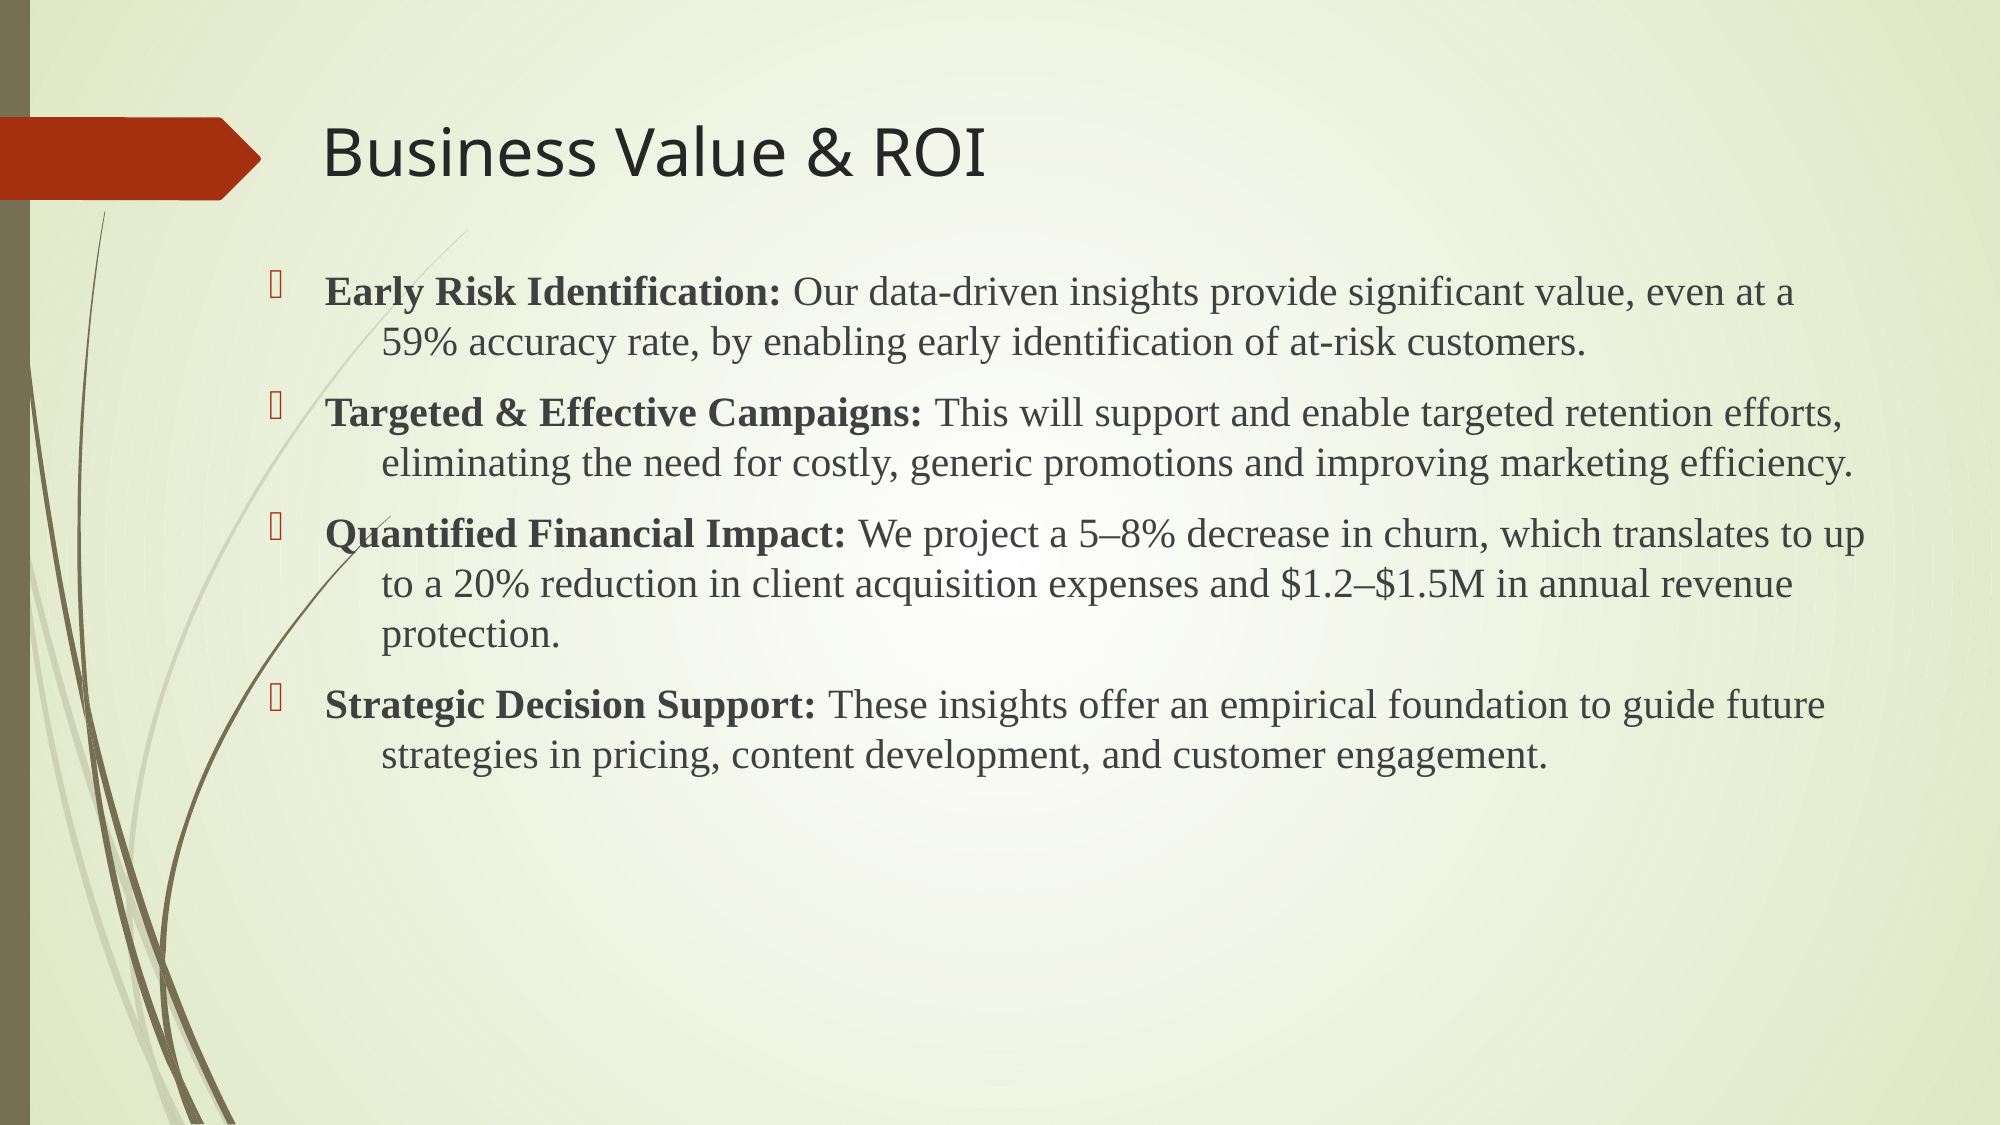

# Business Value & ROI
Early Risk Identification: Our data-driven insights provide significant value, even at a 59% accuracy rate, by enabling early identification of at-risk customers.
Targeted & Effective Campaigns: This will support and enable targeted retention efforts, eliminating the need for costly, generic promotions and improving marketing efficiency.
Quantified Financial Impact: We project a 5–8% decrease in churn, which translates to up to a 20% reduction in client acquisition expenses and $1.2–$1.5M in annual revenue protection.
Strategic Decision Support: These insights offer an empirical foundation to guide future strategies in pricing, content development, and customer engagement.